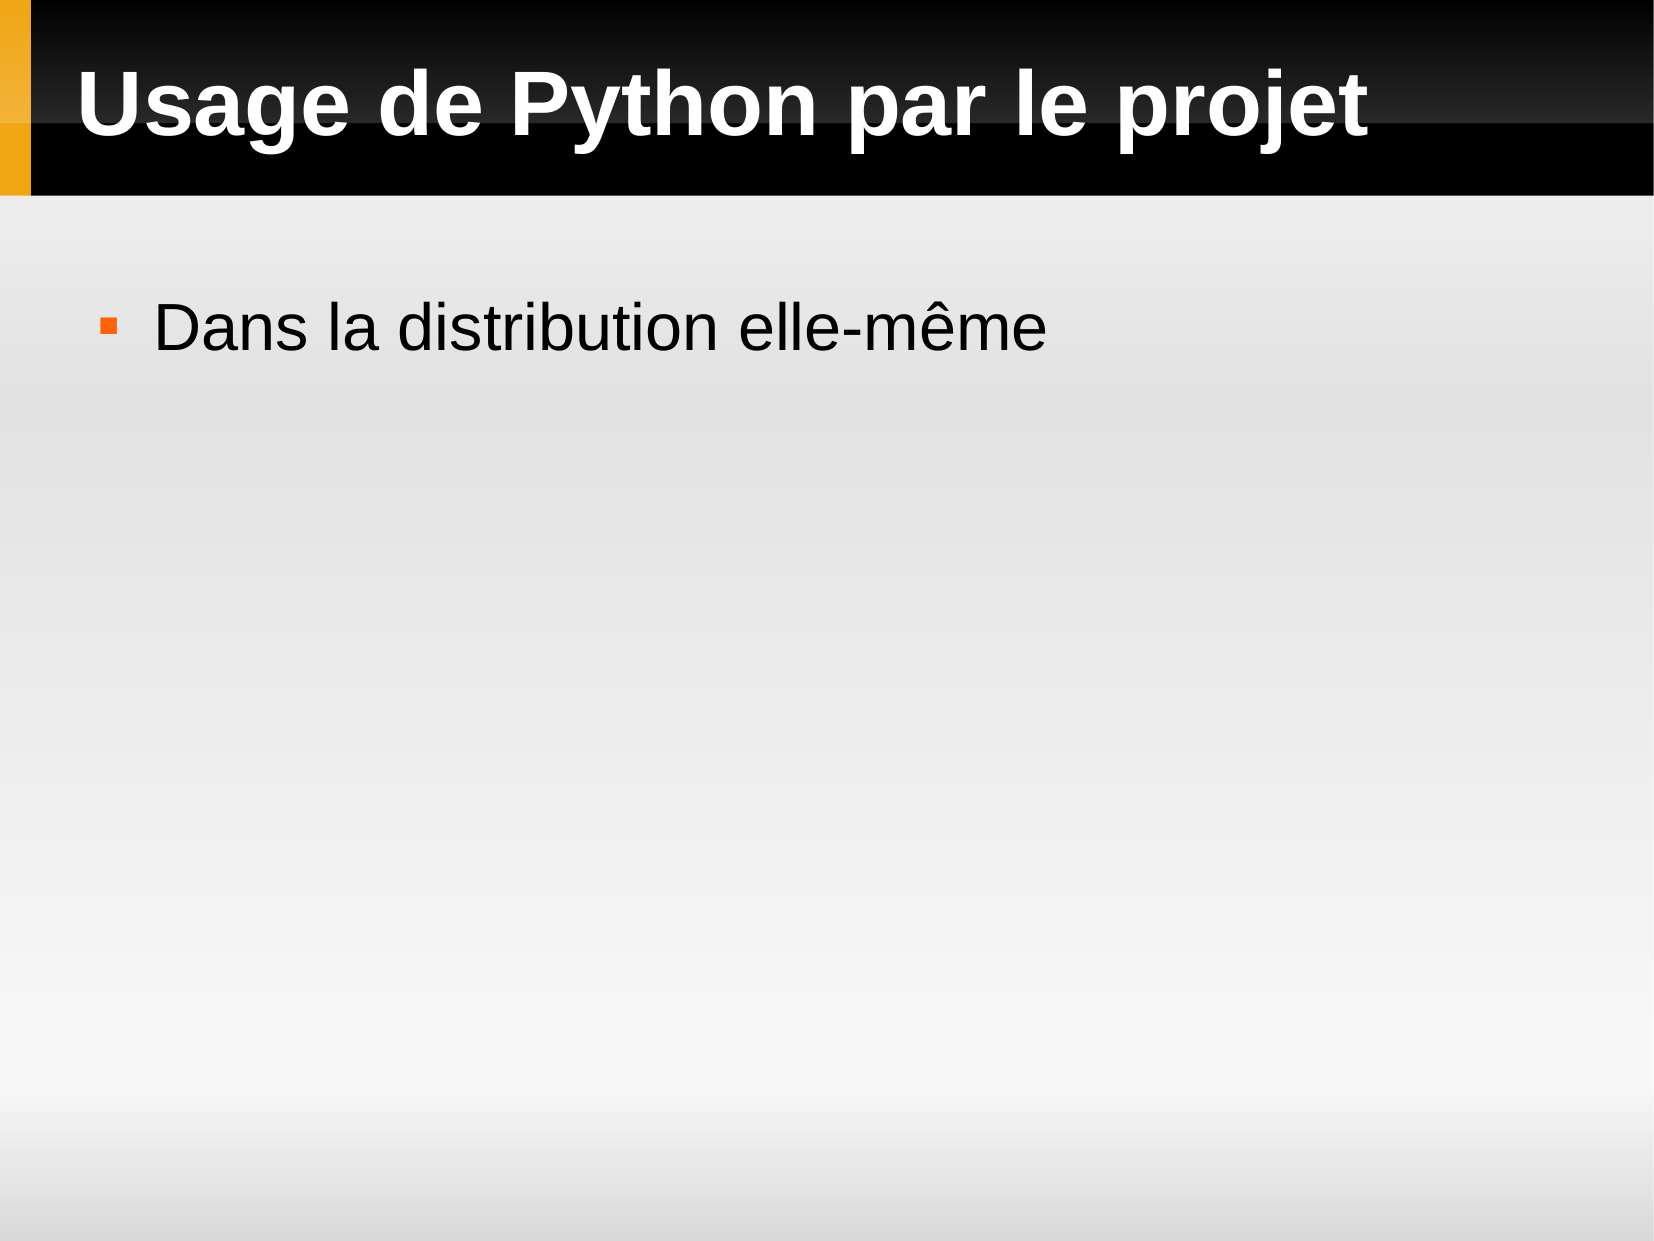

# Usage de Python par le projet
Dans la distribution elle-même